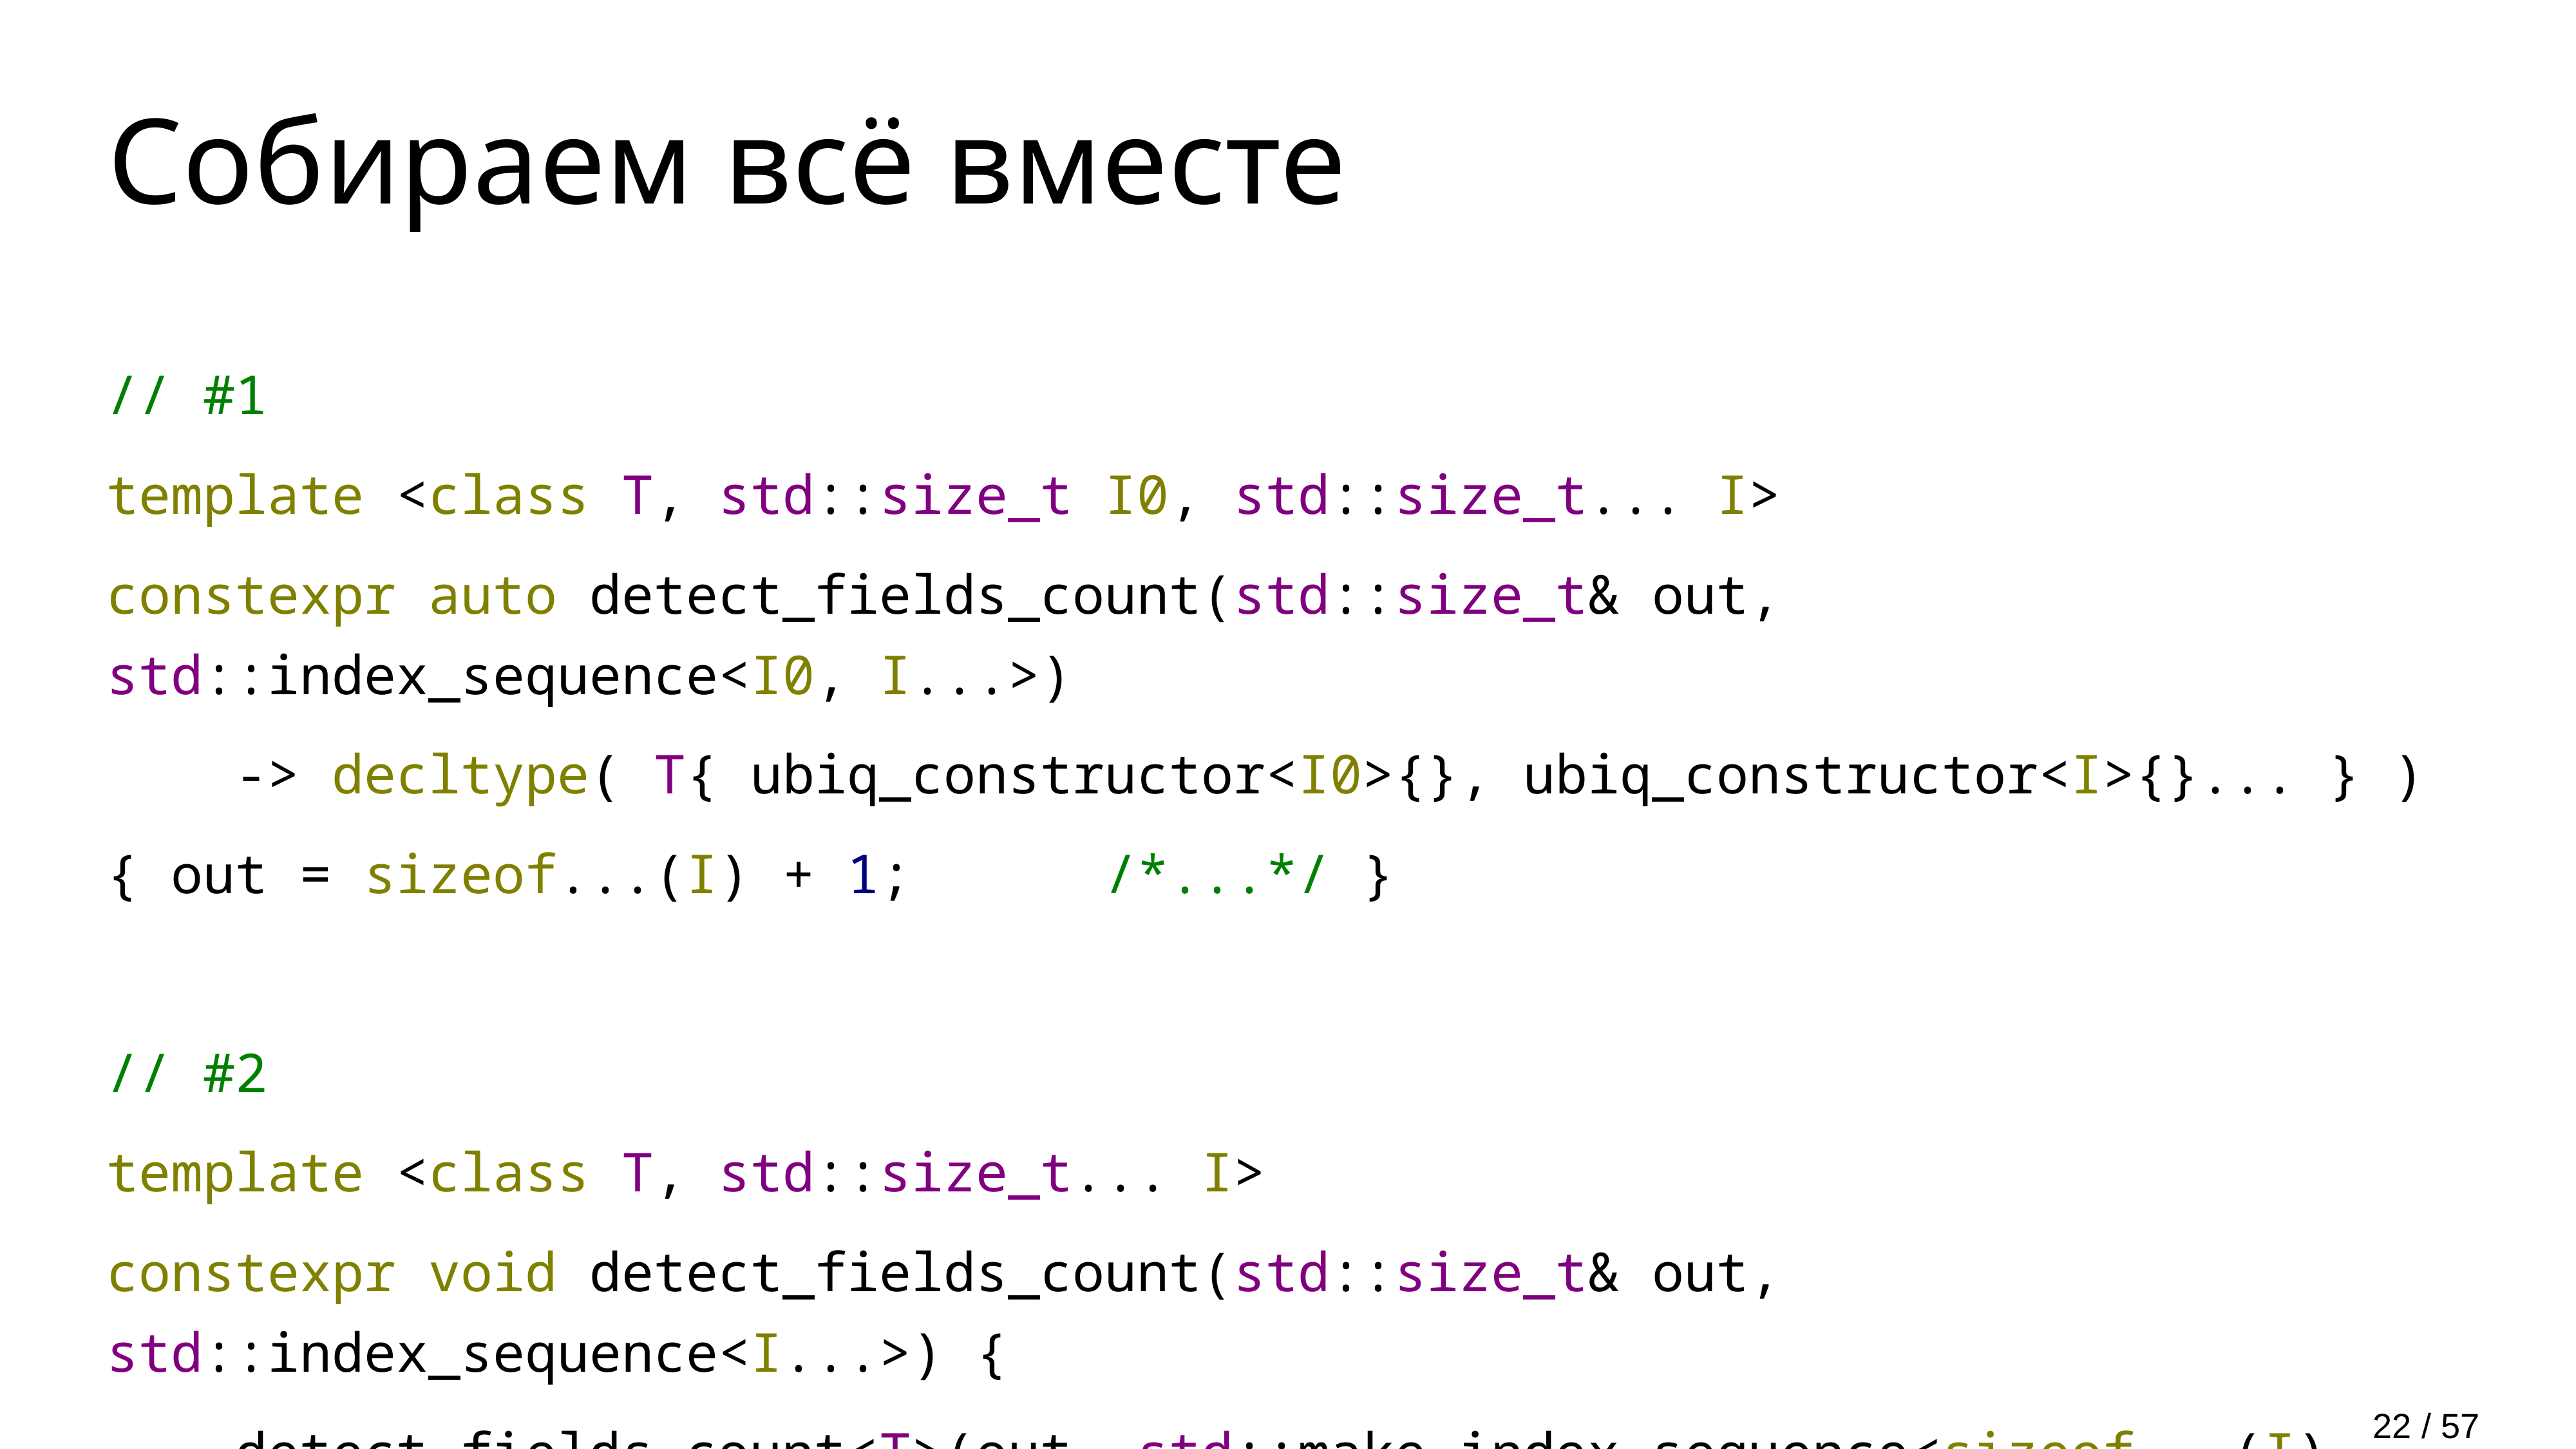

# Собираем всё вместе
// #1
template <class T, std::size_t I0, std::size_t... I>
constexpr auto detect_fields_count(std::size_t& out, std::index_sequence<I0, I...>)
 -> decltype( T{ ubiq_constructor<I0>{}, ubiq_constructor<I>{}... } )
{ out = sizeof...(I) + 1; /*...*/ }
// #2
template <class T, std::size_t... I>
constexpr void detect_fields_count(std::size_t& out, std::index_sequence<I...>) {
 detect_fields_count<T>(out, std::make_index_sequence<sizeof...(I) - 1>{});
}